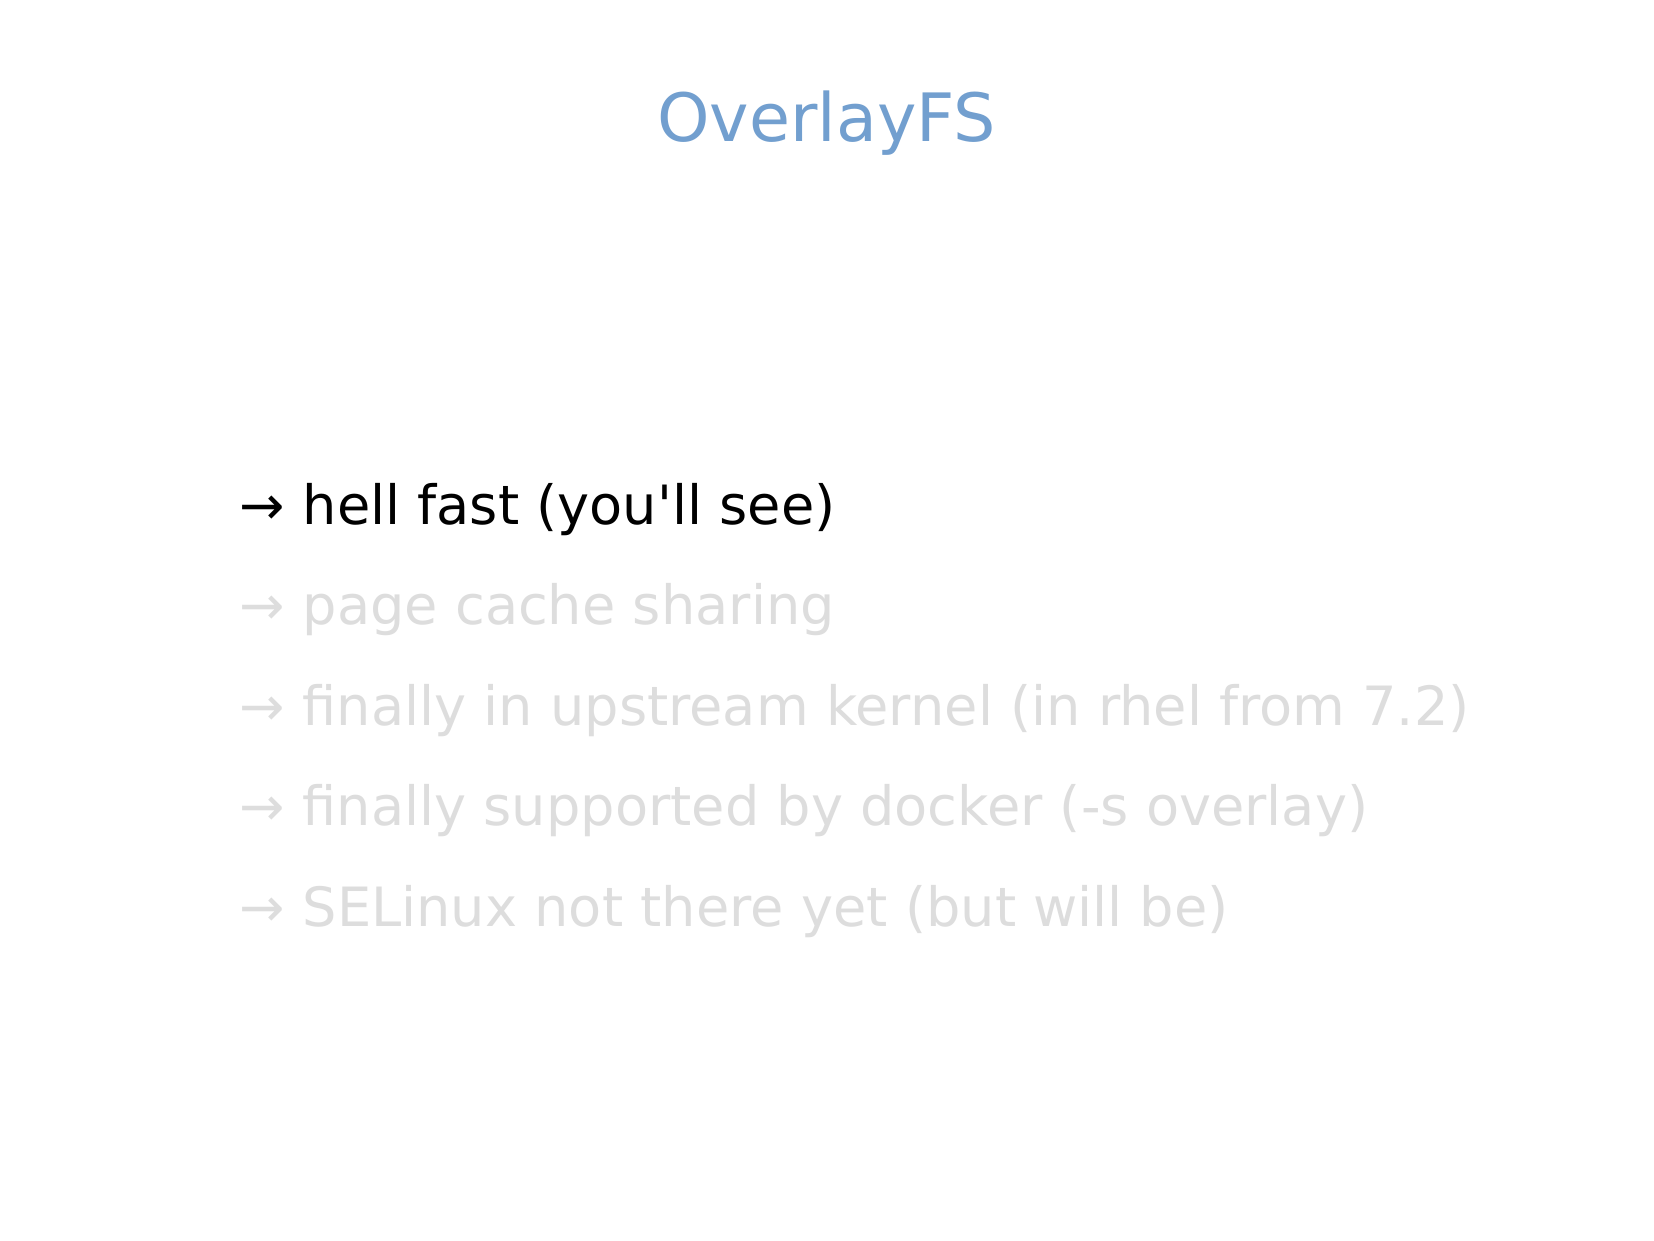

OverlayFS
→ hell fast (you'll see)
→ page cache sharing
→ finally in upstream kernel (in rhel from 7.2)
→ finally supported by docker (-s overlay)
→ SELinux not there yet (but will be)